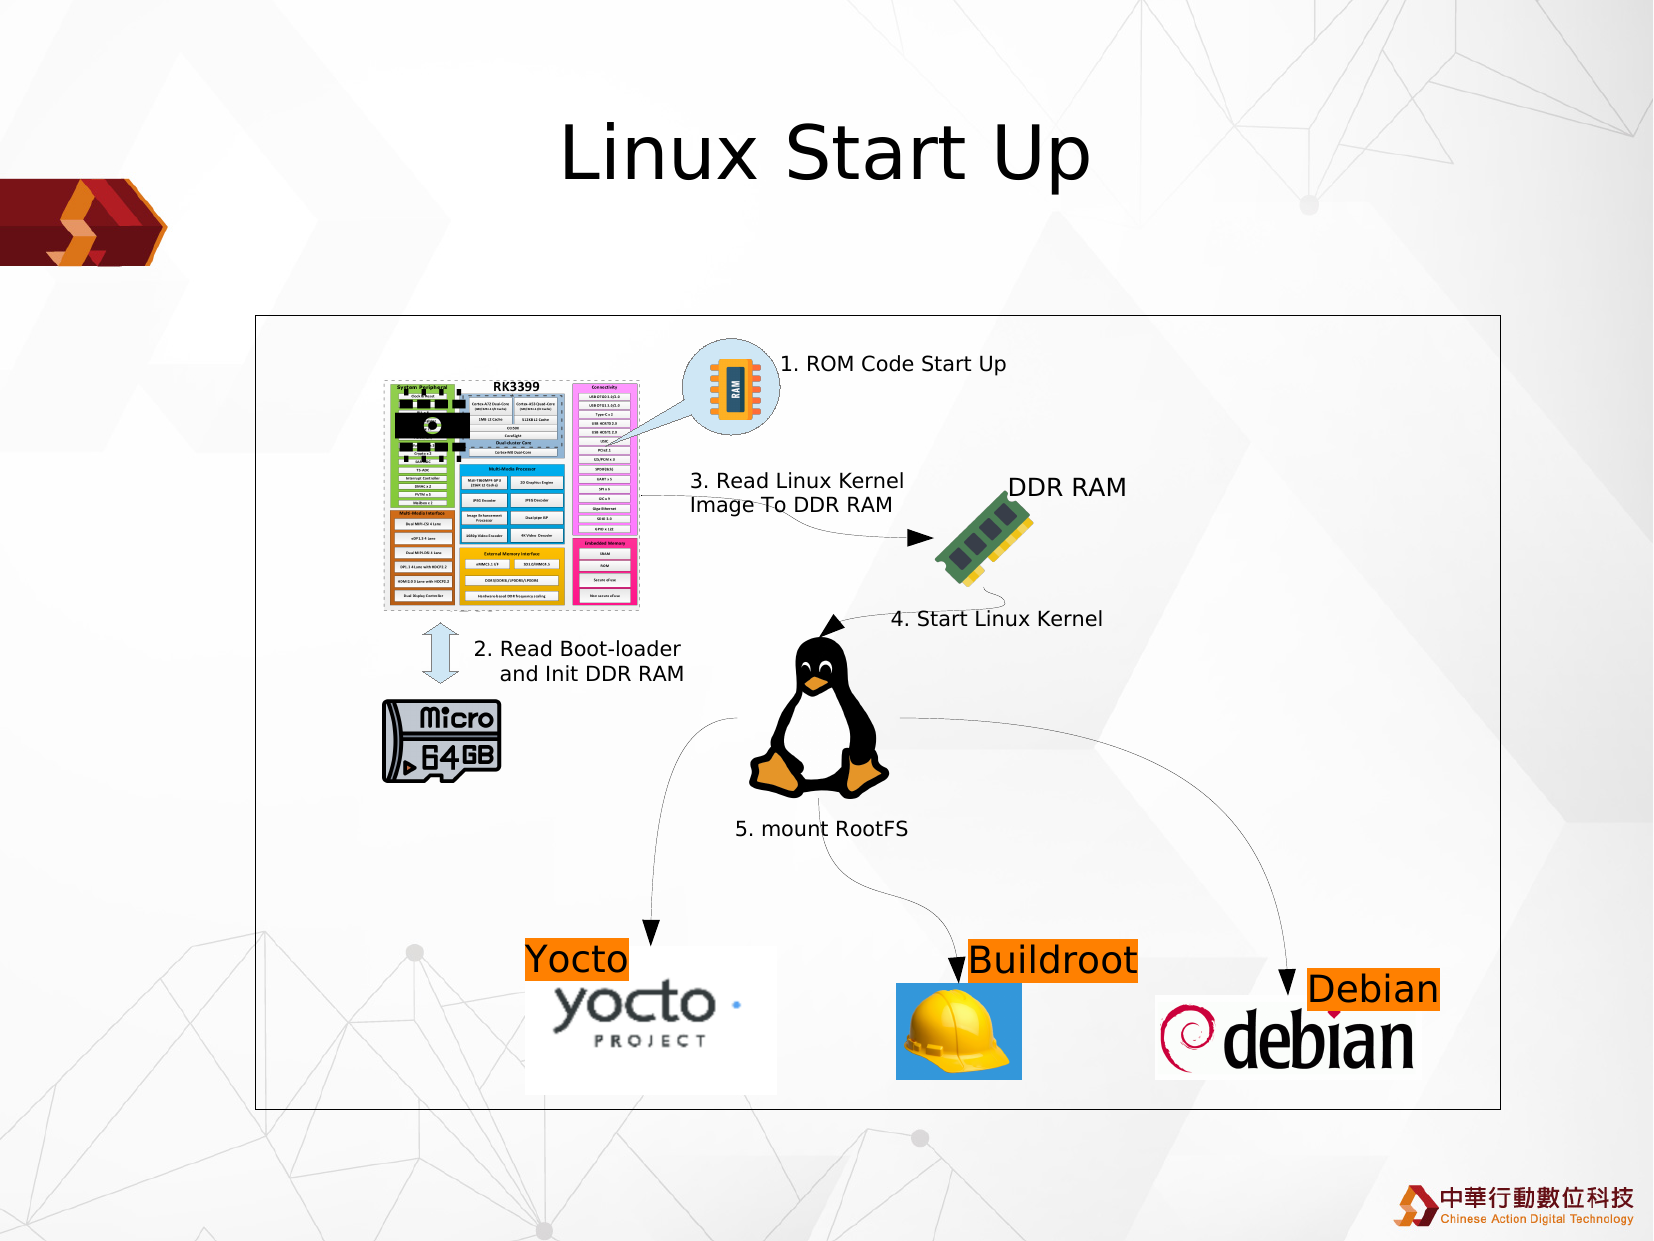

# Linux Start Up
1. ROM Code Start Up
3. Read Linux Kernel Image To DDR RAM
DDR RAM
4. Start Linux Kernel
2. Read Boot-loader
 and Init DDR RAM
5. mount RootFS
Yocto
Buildroot
Debian